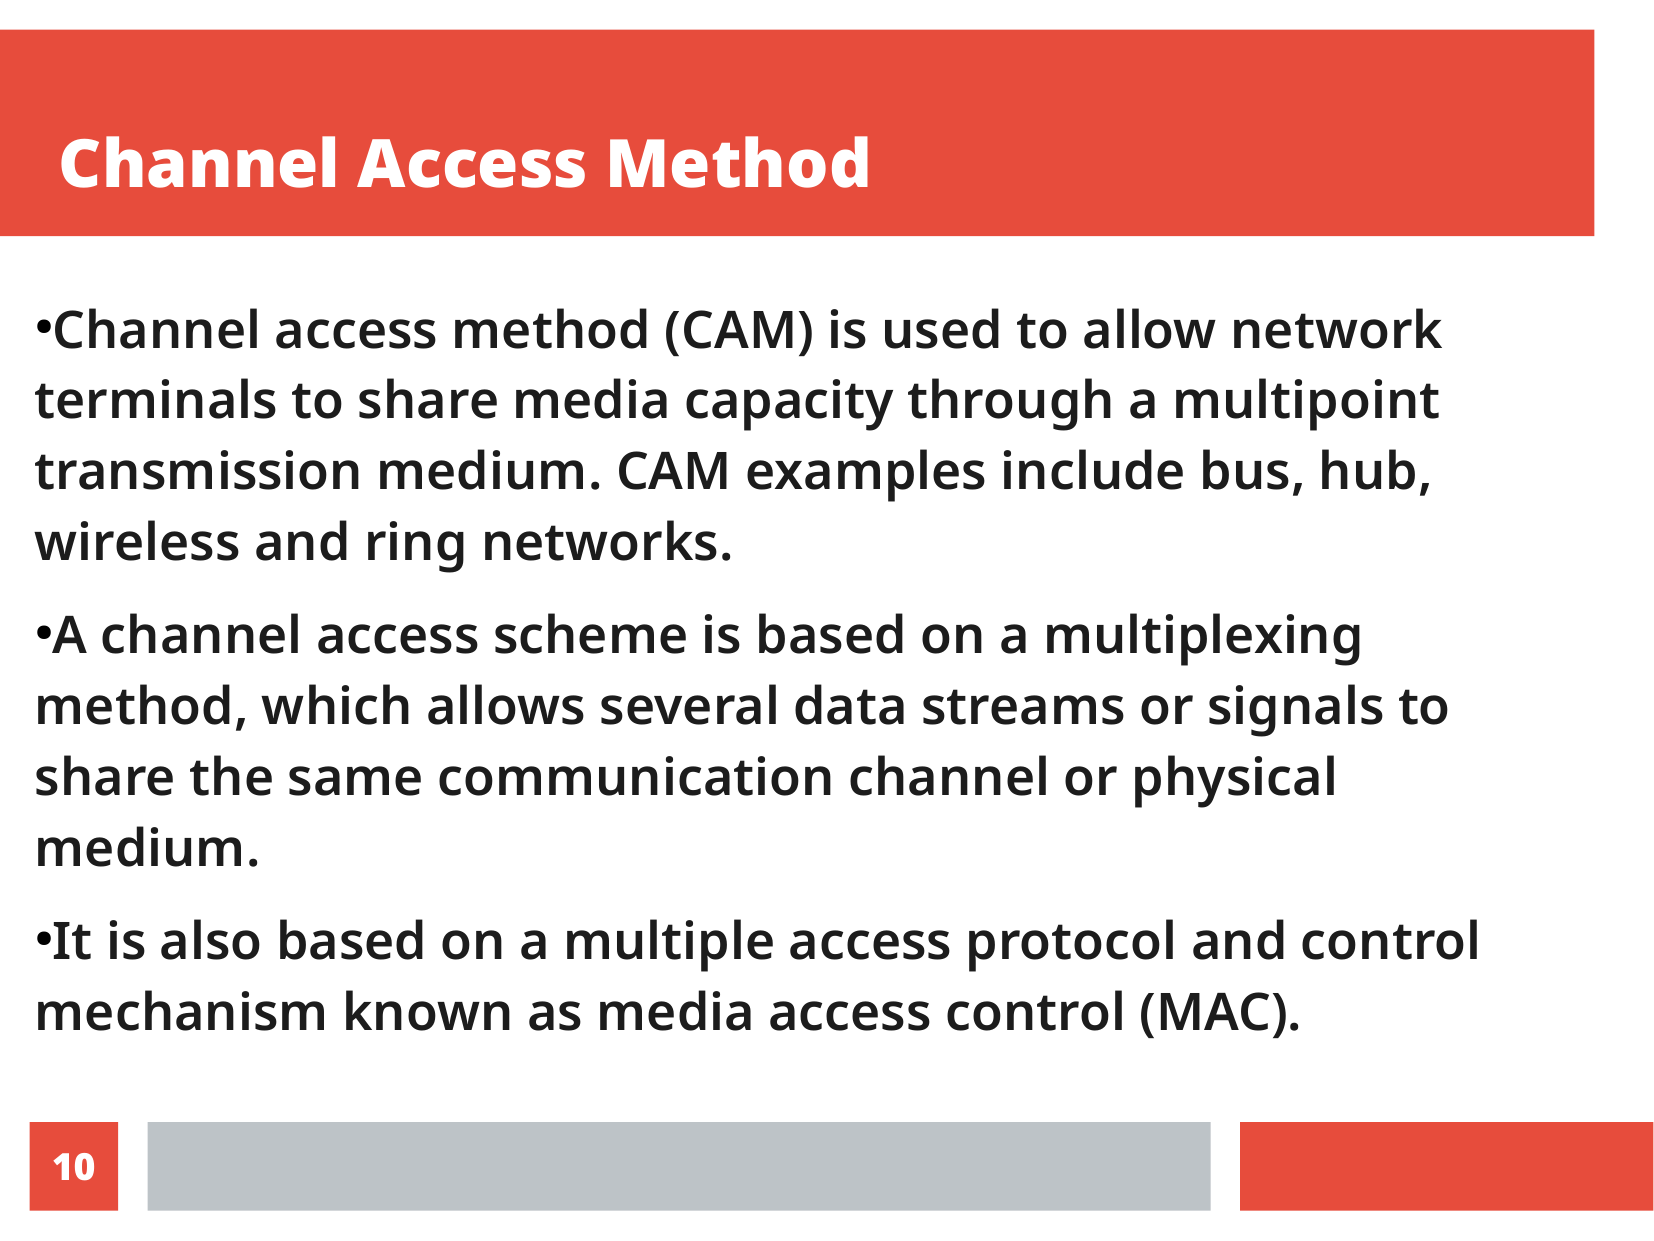

# Channel Access Method
Channel access method (CAM) is used to allow network terminals to share media capacity through a multipoint transmission medium. CAM examples include bus, hub, wireless and ring networks.
A channel access scheme is based on a multiplexing method, which allows several data streams or signals to share the same communication channel or physical medium.
It is also based on a multiple access protocol and control mechanism known as media access control (MAC).
10